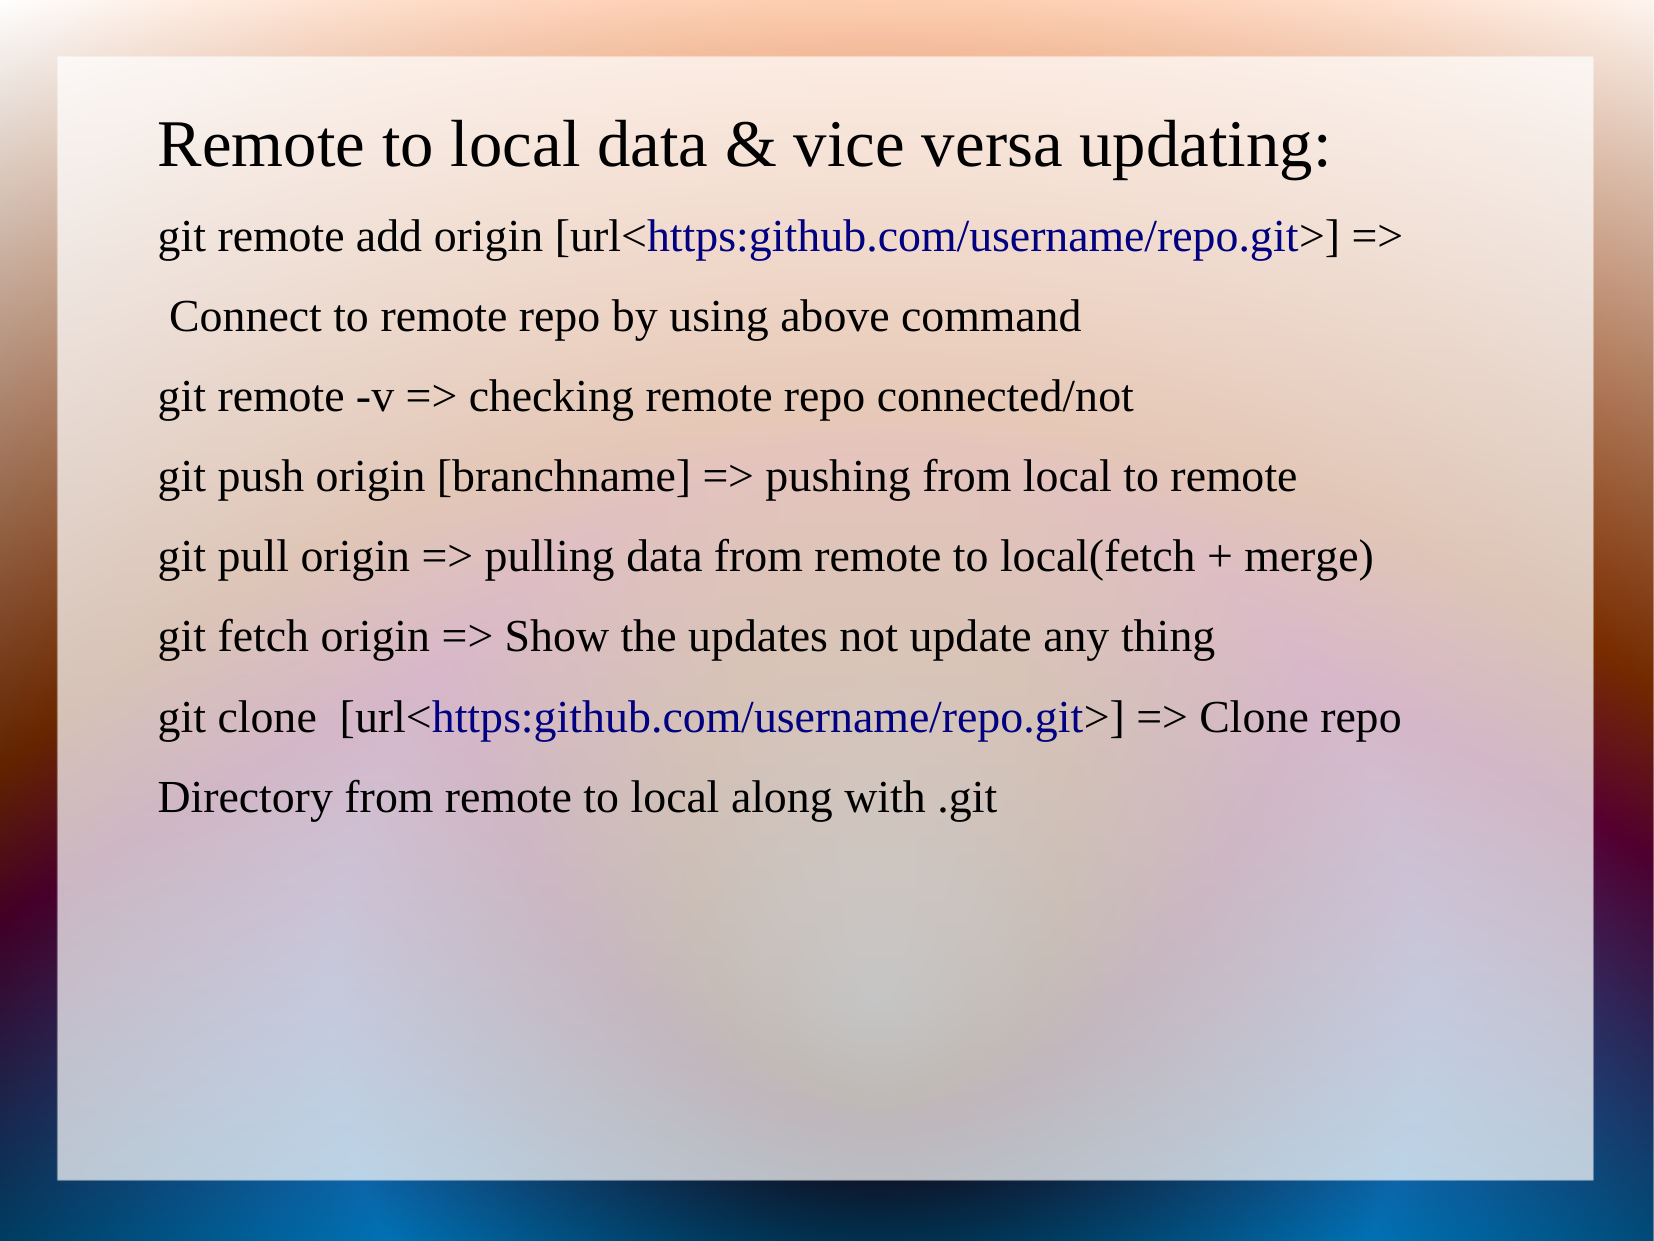

#
Remote to local data & vice versa updating:
git remote add origin [url<https:github.com/username/repo.git>] =>
 Connect to remote repo by using above command
git remote -v => checking remote repo connected/not
git push origin [branchname] => pushing from local to remote
git pull origin => pulling data from remote to local(fetch + merge)
git fetch origin => Show the updates not update any thing
git clone [url<https:github.com/username/repo.git>] => Clone repo
Directory from remote to local along with .git